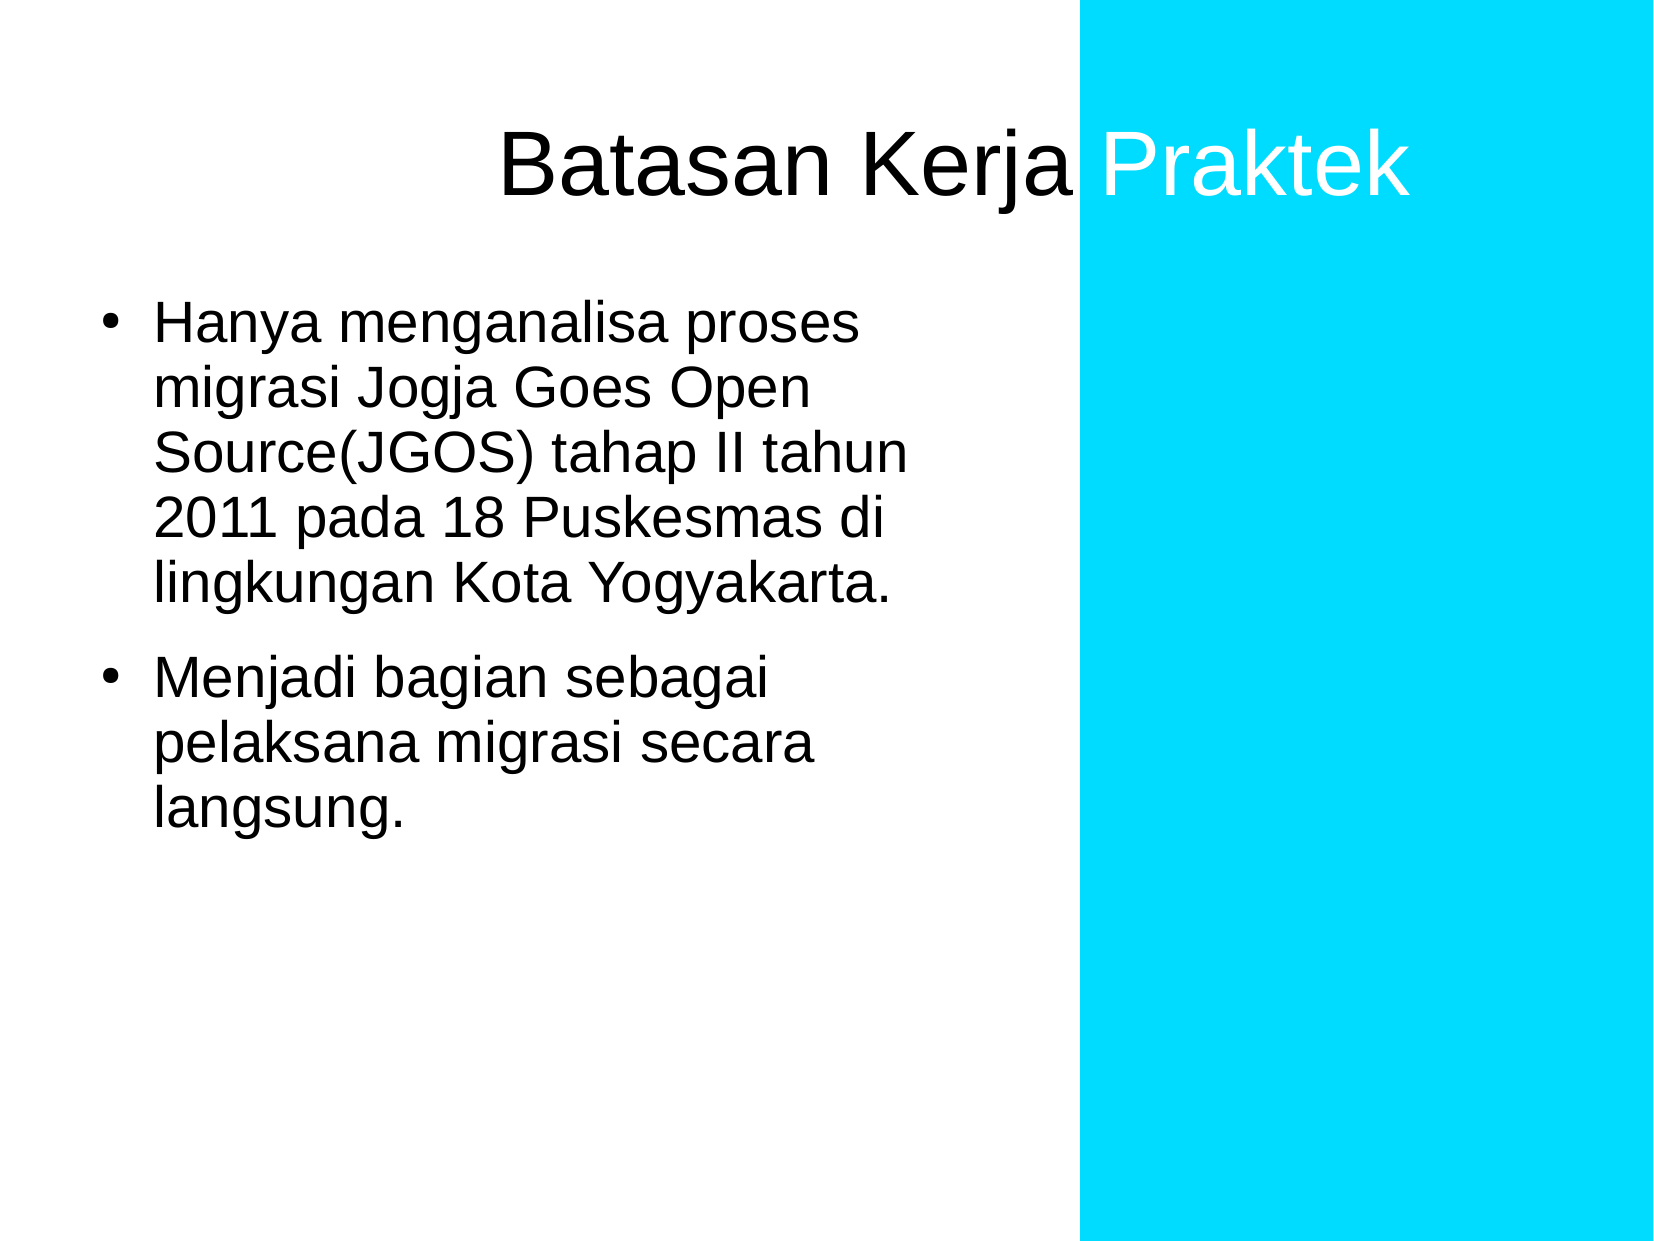

# Batasan Kerja Praktek
Hanya menganalisa proses migrasi Jogja Goes Open Source(JGOS) tahap II tahun 2011 pada 18 Puskesmas di lingkungan Kota Yogyakarta.
Menjadi bagian sebagai pelaksana migrasi secara langsung.